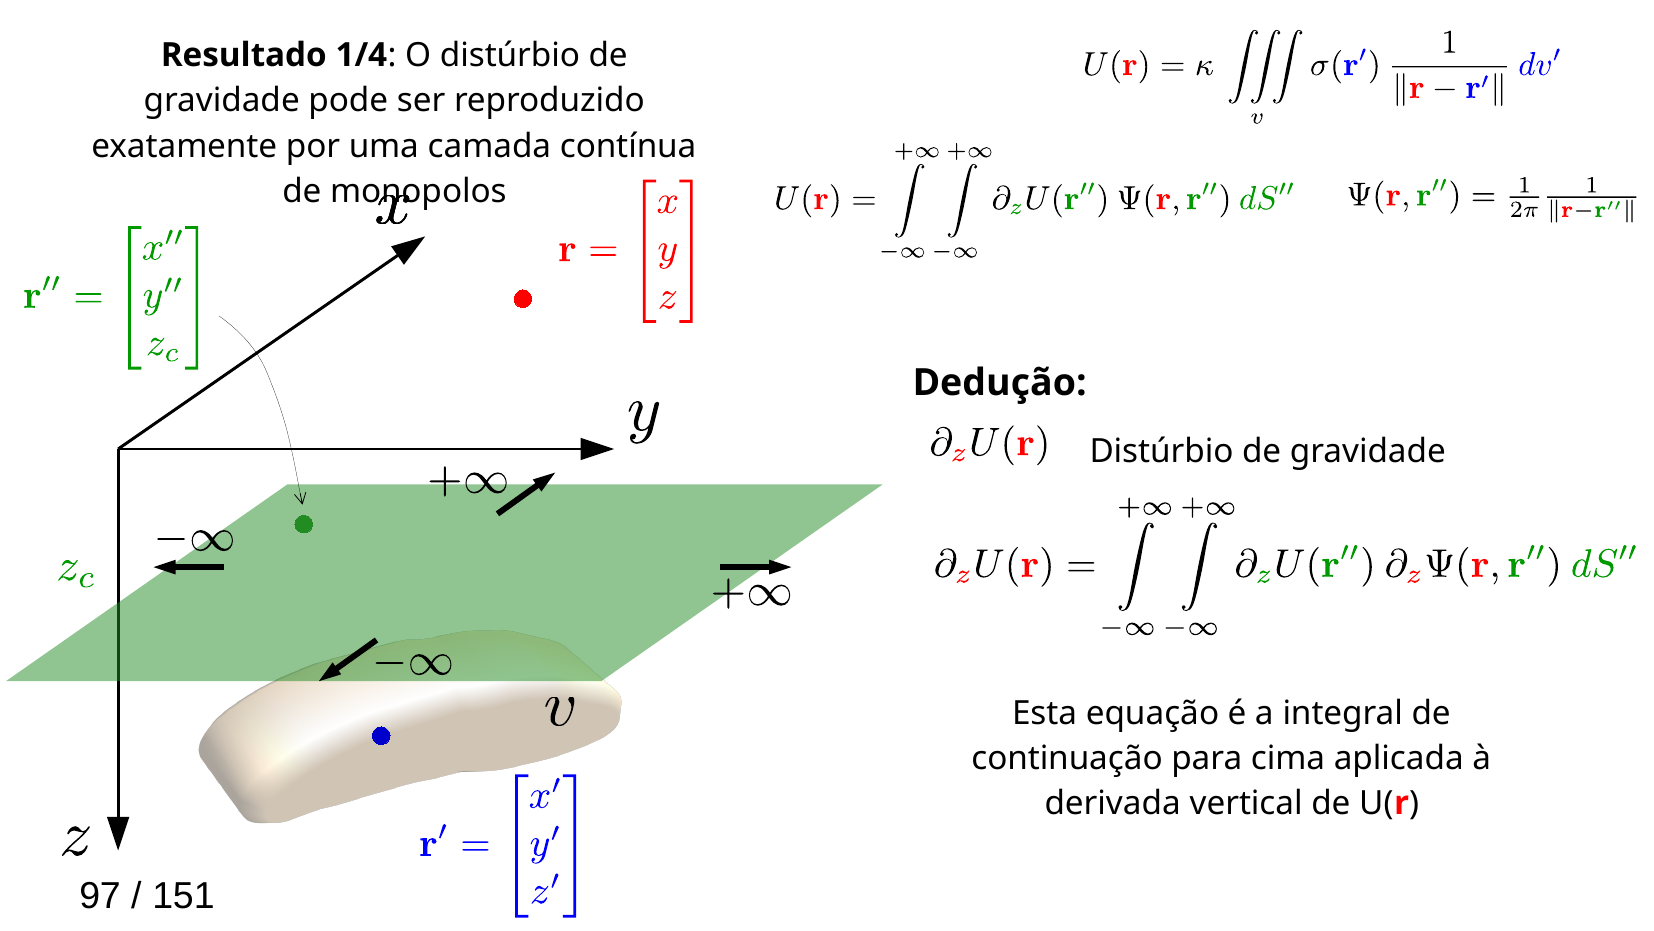

Resultado 1/4: O distúrbio de gravidade pode ser reproduzido exatamente por uma camada contínua de monopolos
Dedução:
Distúrbio de gravidade
Esta equação é a integral de continuação para cima aplicada à derivada vertical de U(r)